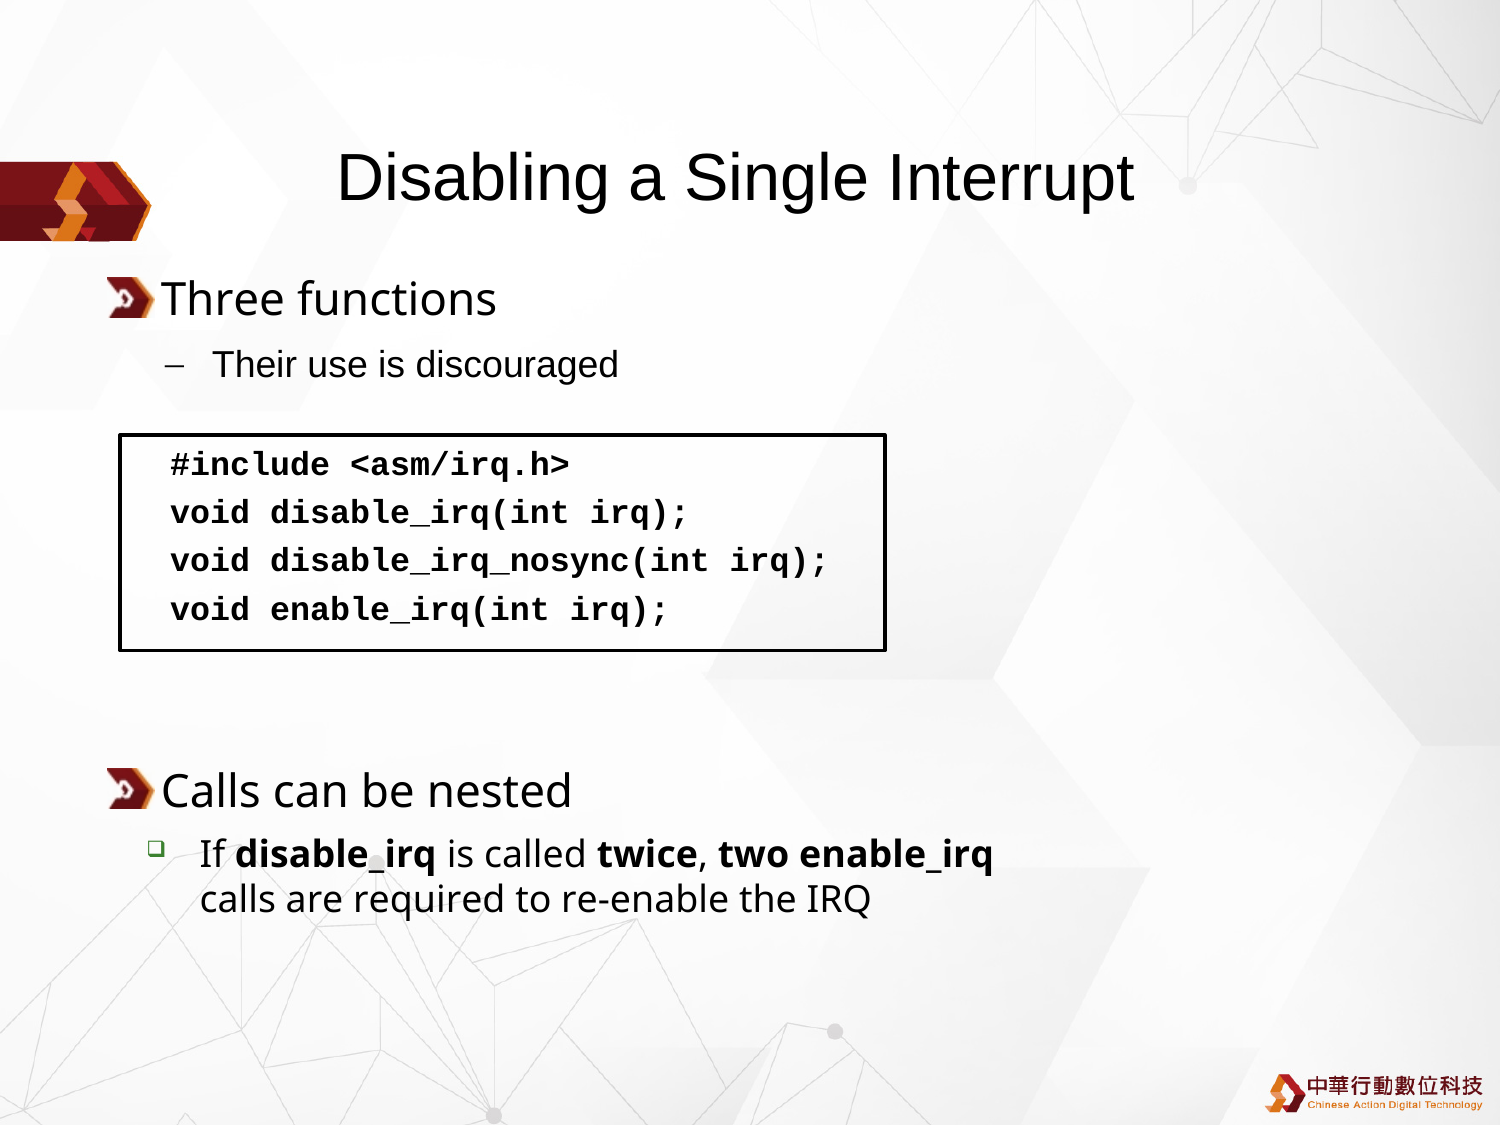

# Disabling a Single Interrupt
Three functions
Their use is discouraged
 #include <asm/irq.h>
 void disable_irq(int irq);
 void disable_irq_nosync(int irq);
 void enable_irq(int irq);
Calls can be nested
If disable_irq is called twice, two enable_irq
calls are required to re-enable the IRQ